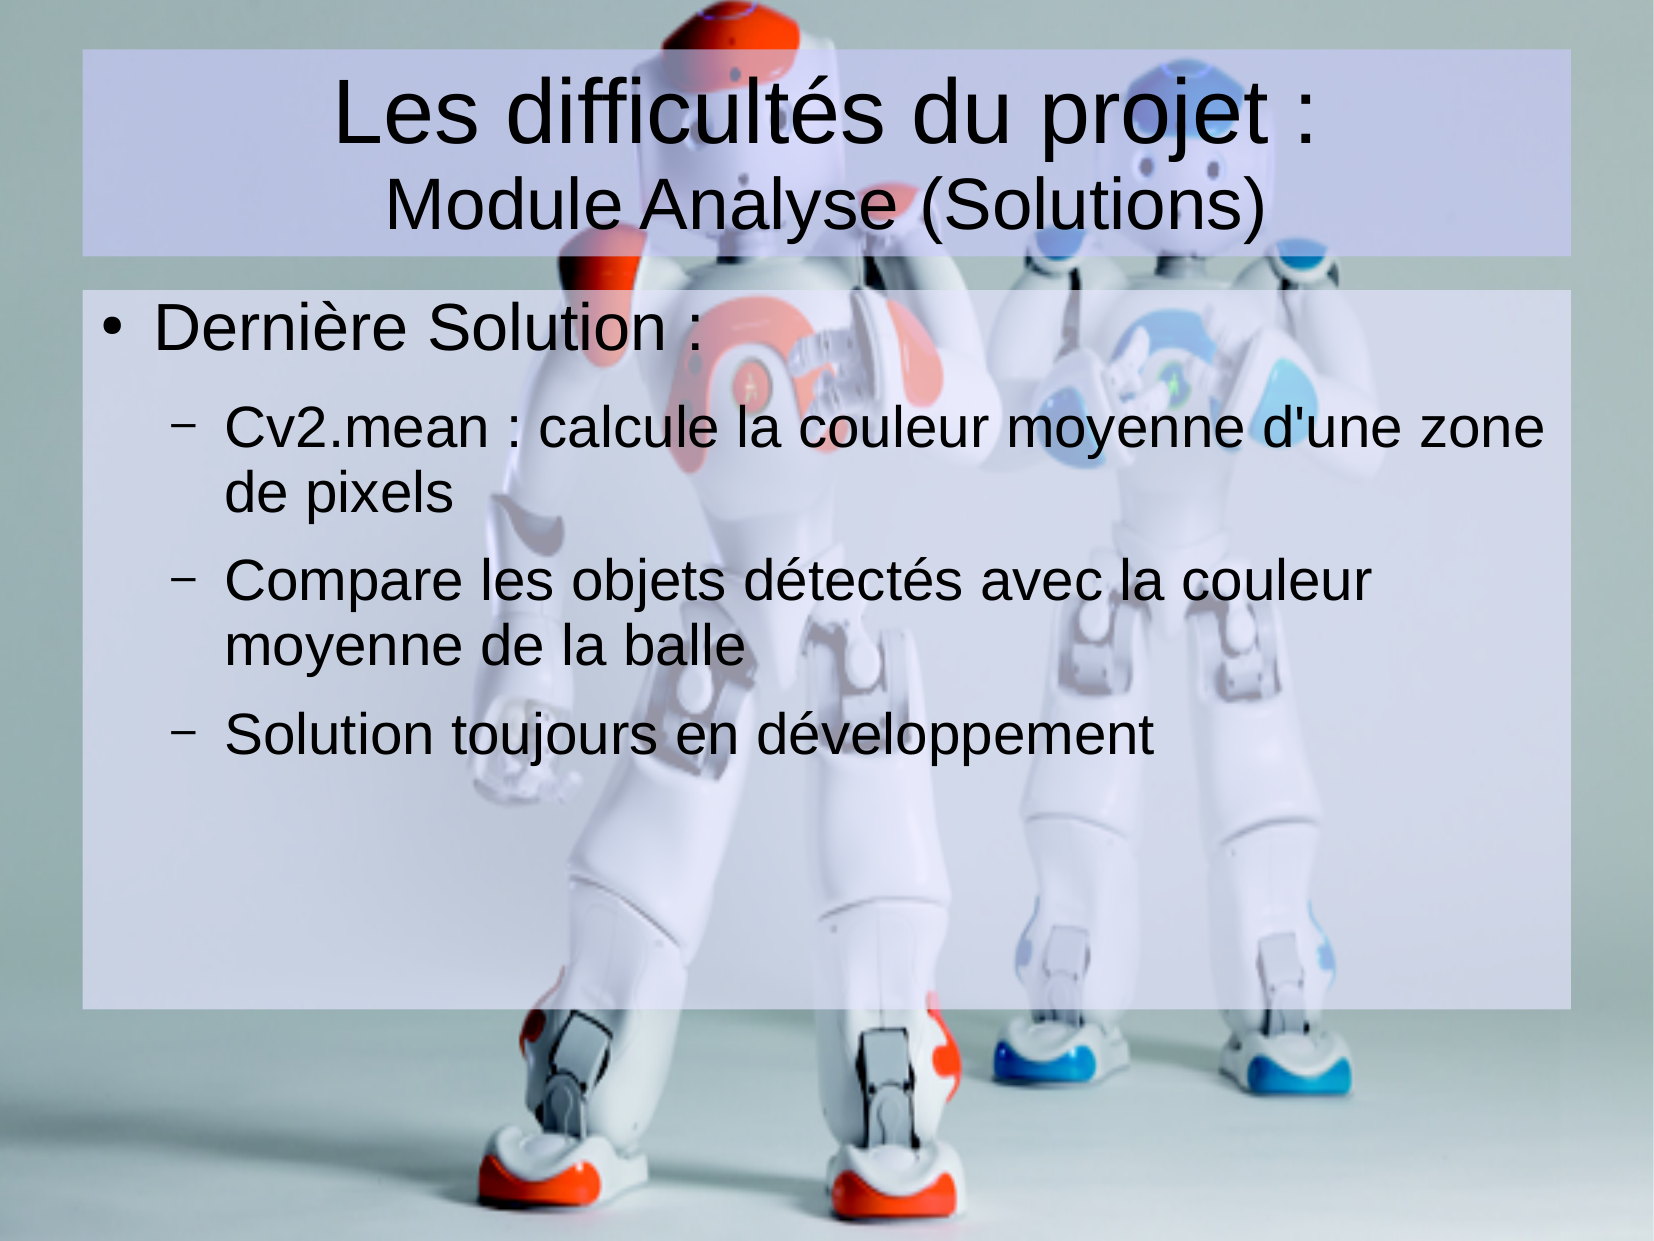

# Les difficultés du projet : Module Analyse (Solutions)
Dernière Solution :
Cv2.mean : calcule la couleur moyenne d'une zone de pixels
Compare les objets détectés avec la couleur moyenne de la balle
Solution toujours en développement